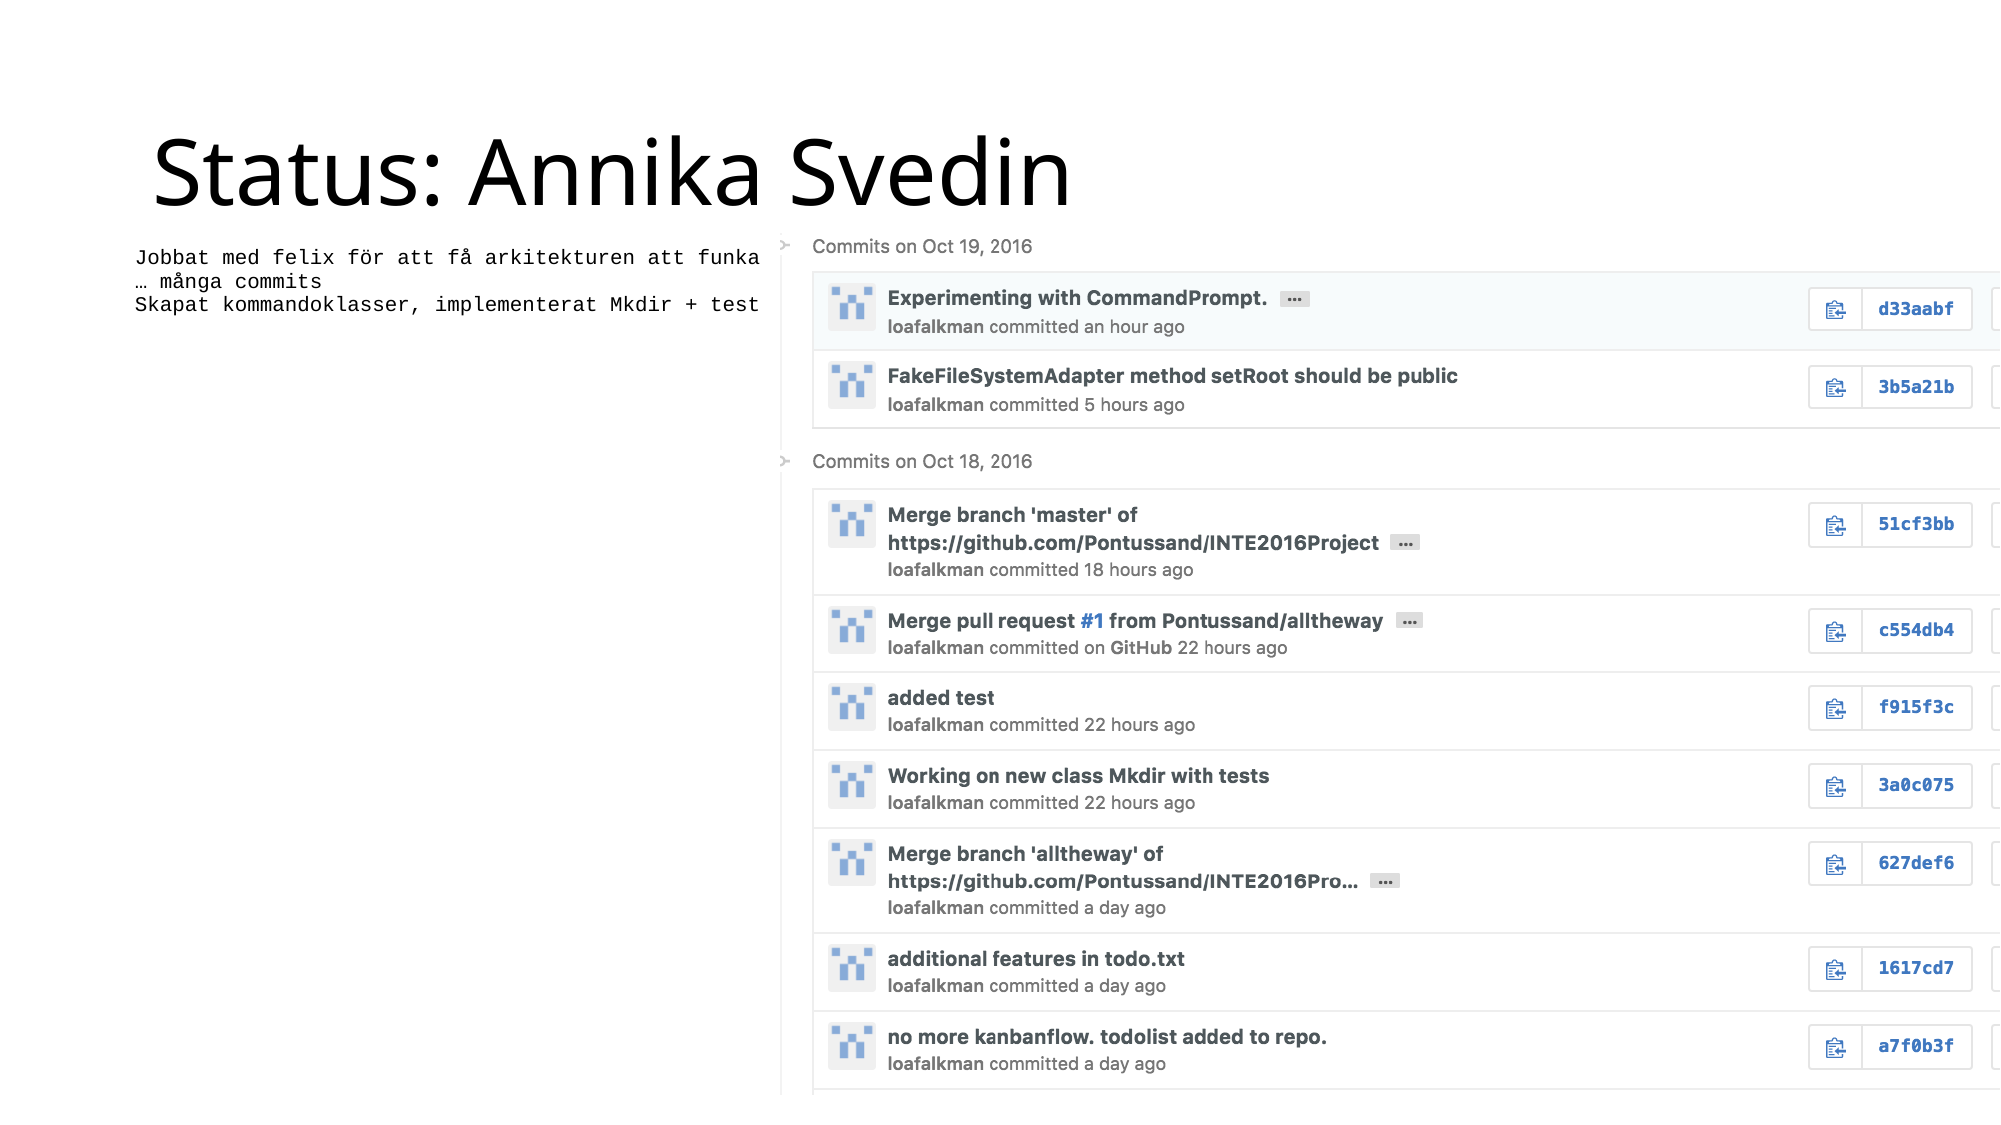

# Status: Annika Svedin
Jobbat med felix för att få arkitekturen att funka
… många commits
Skapat kommandoklasser, implementerat Mkdir + test